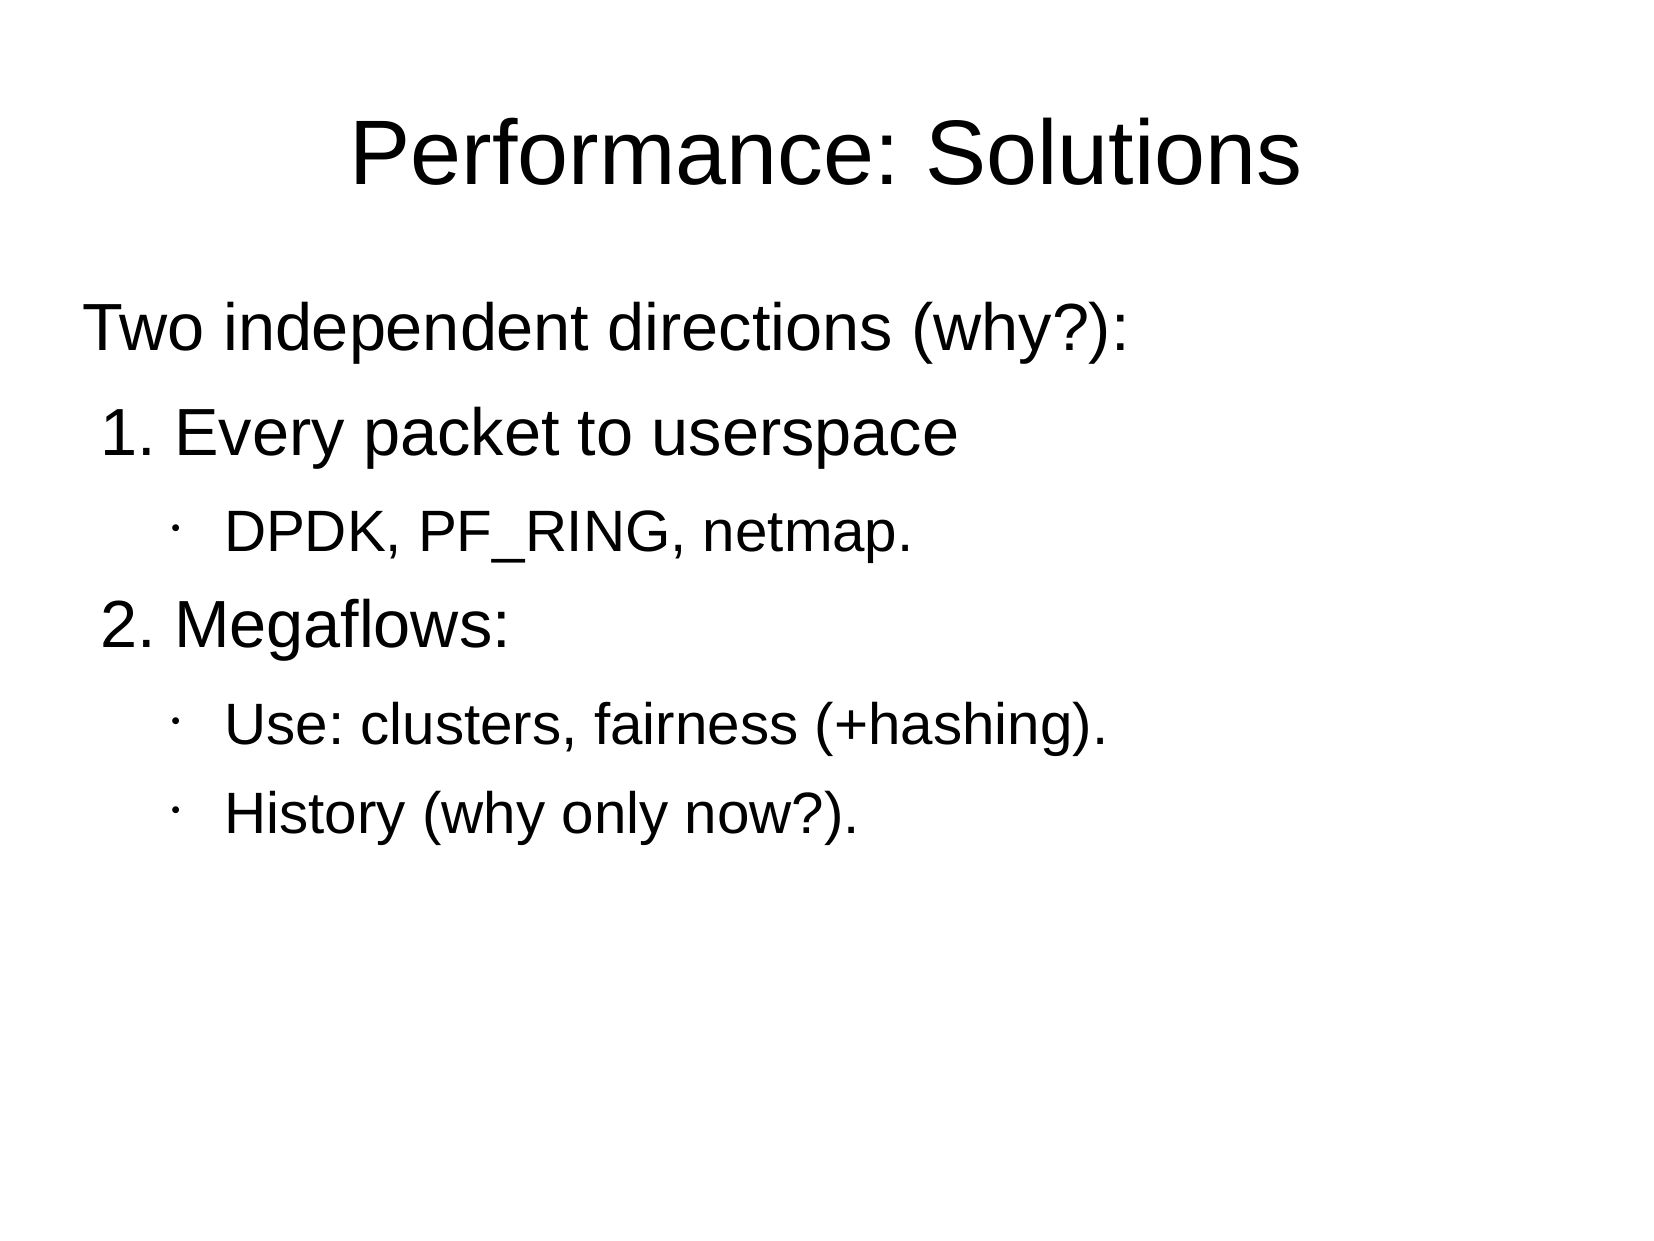

# Performance: Solutions
Two independent directions (why?):
 Every packet to userspace
DPDK, PF_RING, netmap.
 Megaflows:
Use: clusters, fairness (+hashing).
History (why only now?).